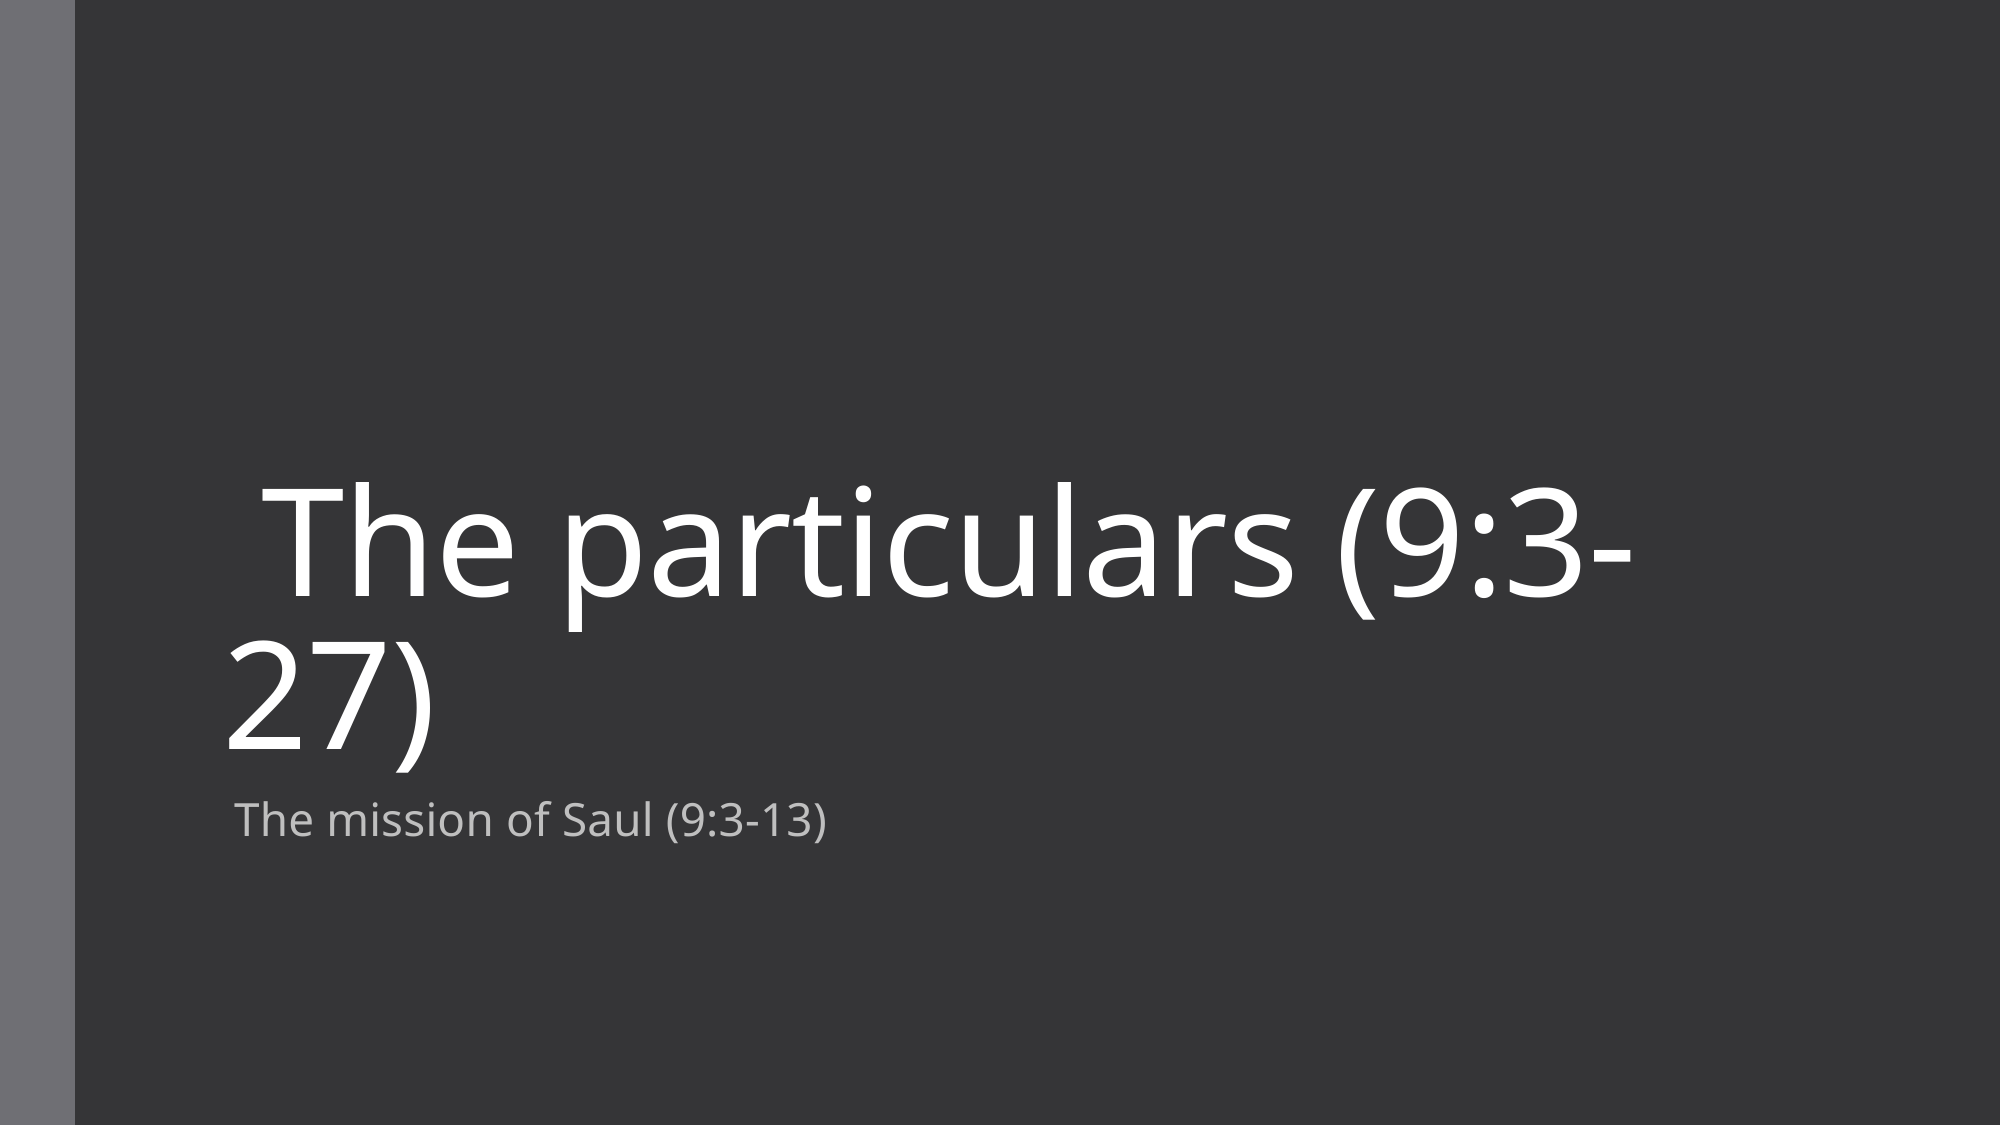

# The particulars (9:3-27)
 The mission of Saul (9:3-13)